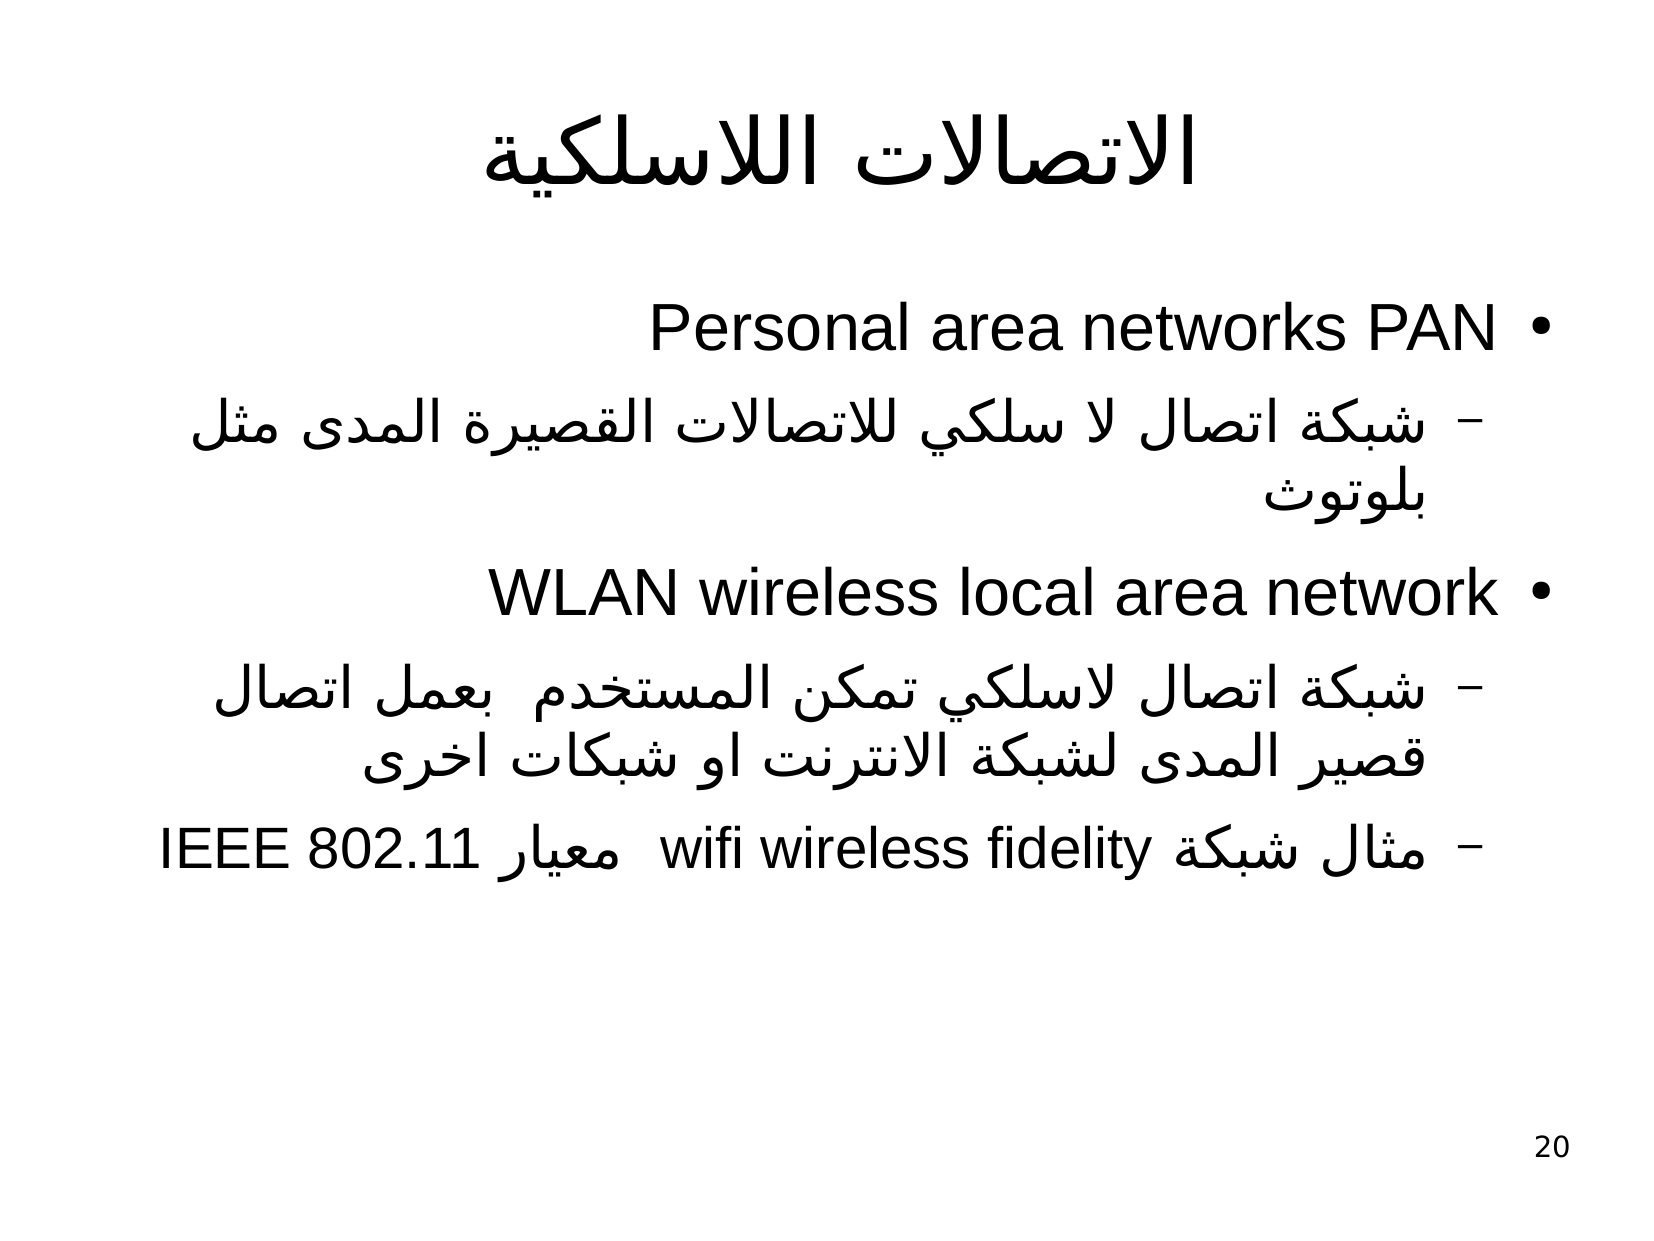

# الاتصالات اللاسلكية
Personal area networks PAN
شبكة اتصال لا سلكي للاتصالات القصيرة المدى مثل بلوتوث
WLAN wireless local area network
شبكة اتصال لاسلكي تمكن المستخدم بعمل اتصال قصير المدى لشبكة الانترنت او شبكات اخرى
مثال شبكة wifi wireless fidelity معيار IEEE 802.11
20